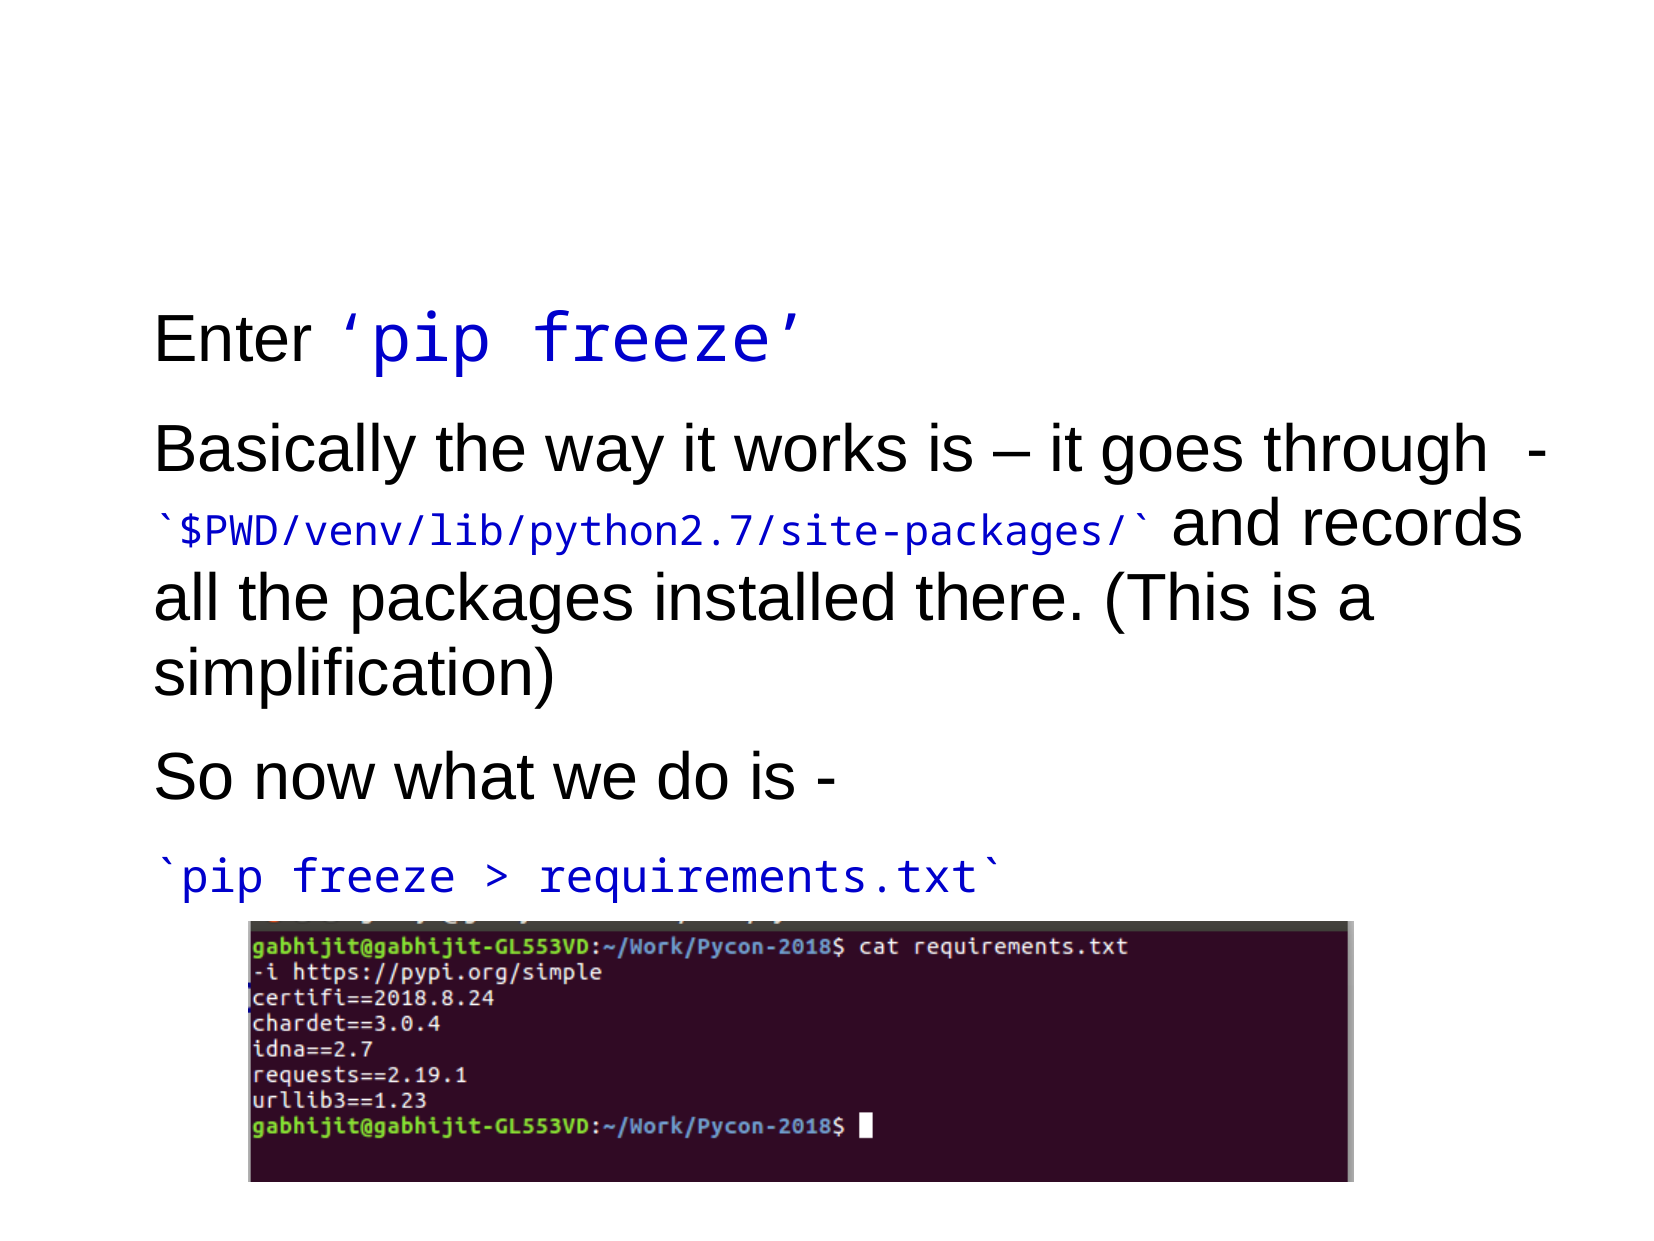

#
Enter ‘pip freeze’
Basically the way it works is – it goes through - `$PWD/venv/lib/python2.7/site-packages/` and records all the packages installed there. (This is a simplification)
So now what we do is -
`pip freeze > requirements.txt`